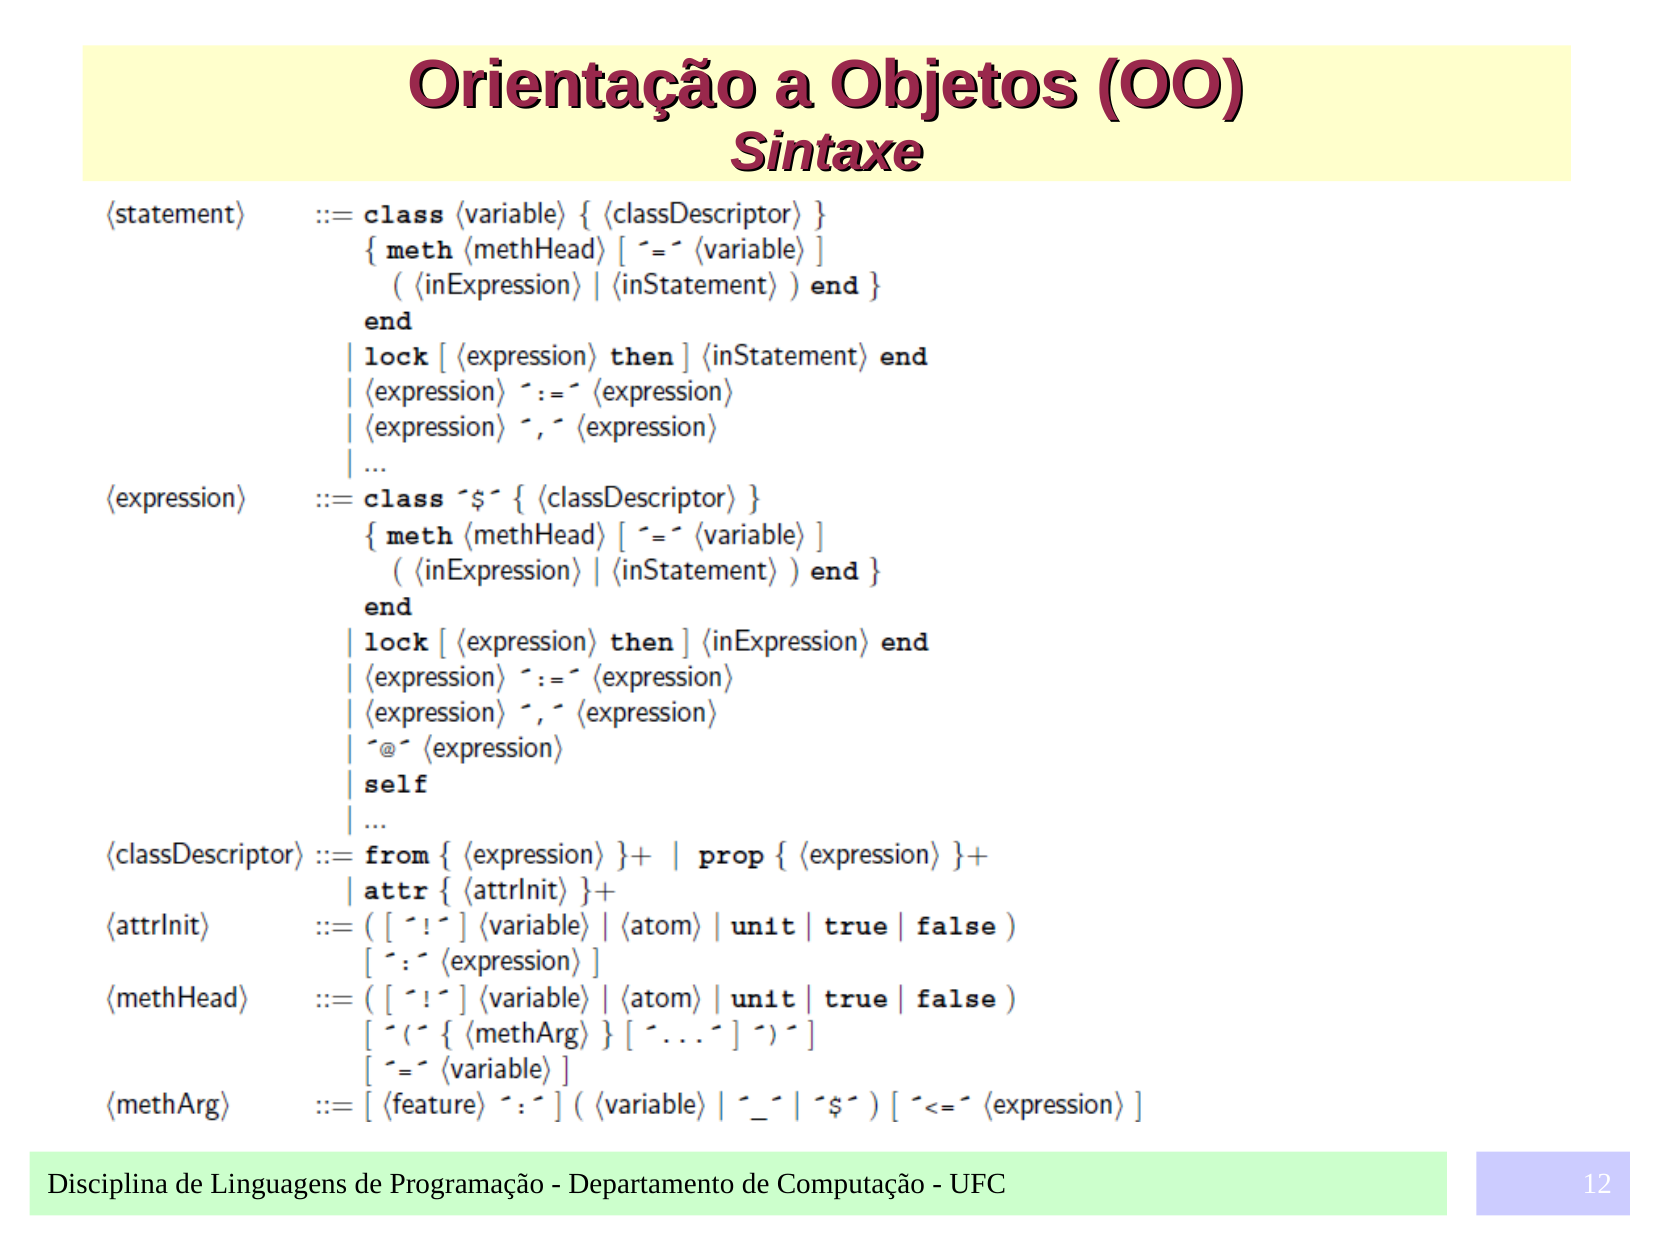

# Orientação a Objetos (OO) Sintaxe
Disciplina de Linguagens de Programação - Departamento de Computação - UFC
12